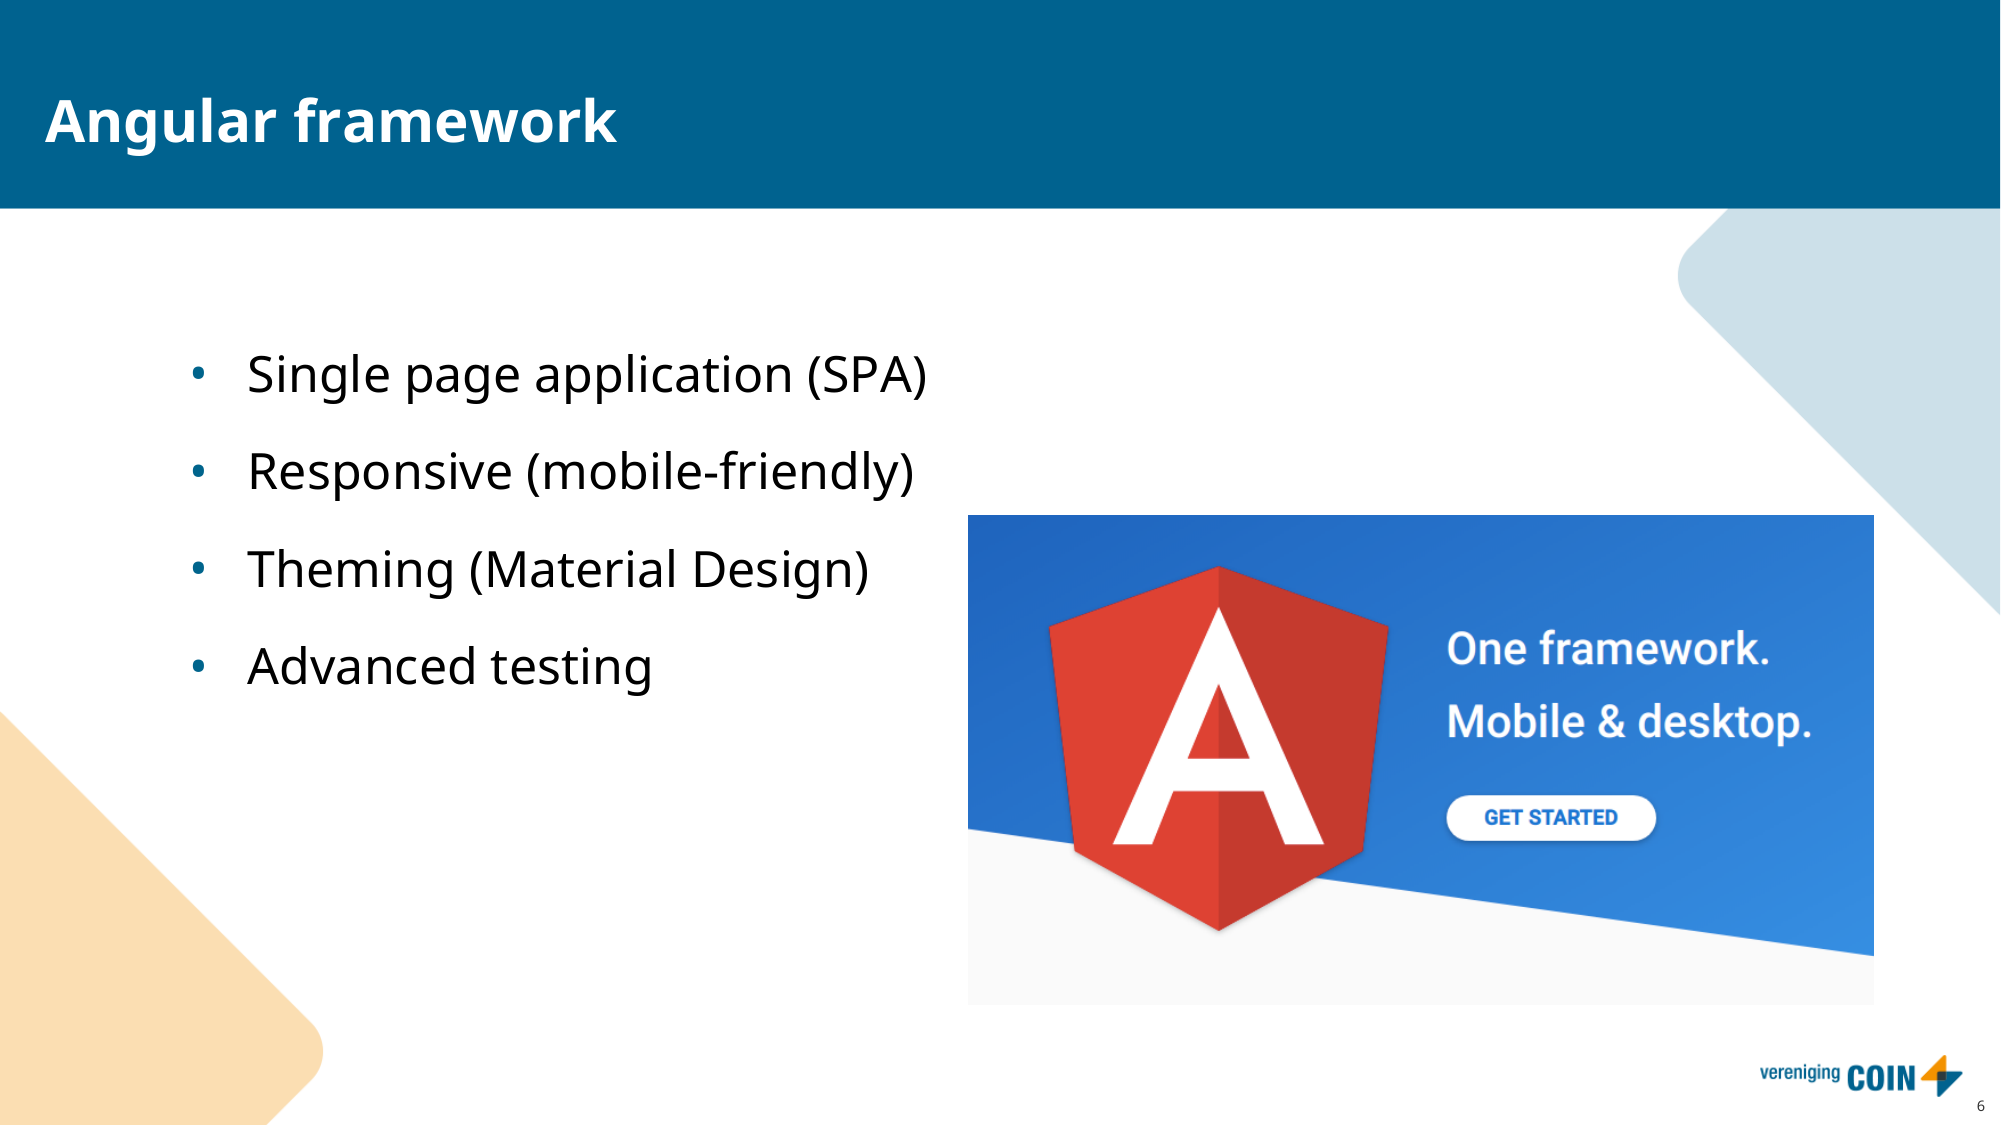

Angular framework
Single page application (SPA)
Responsive (mobile-friendly)
Theming (Material Design)
Advanced testing